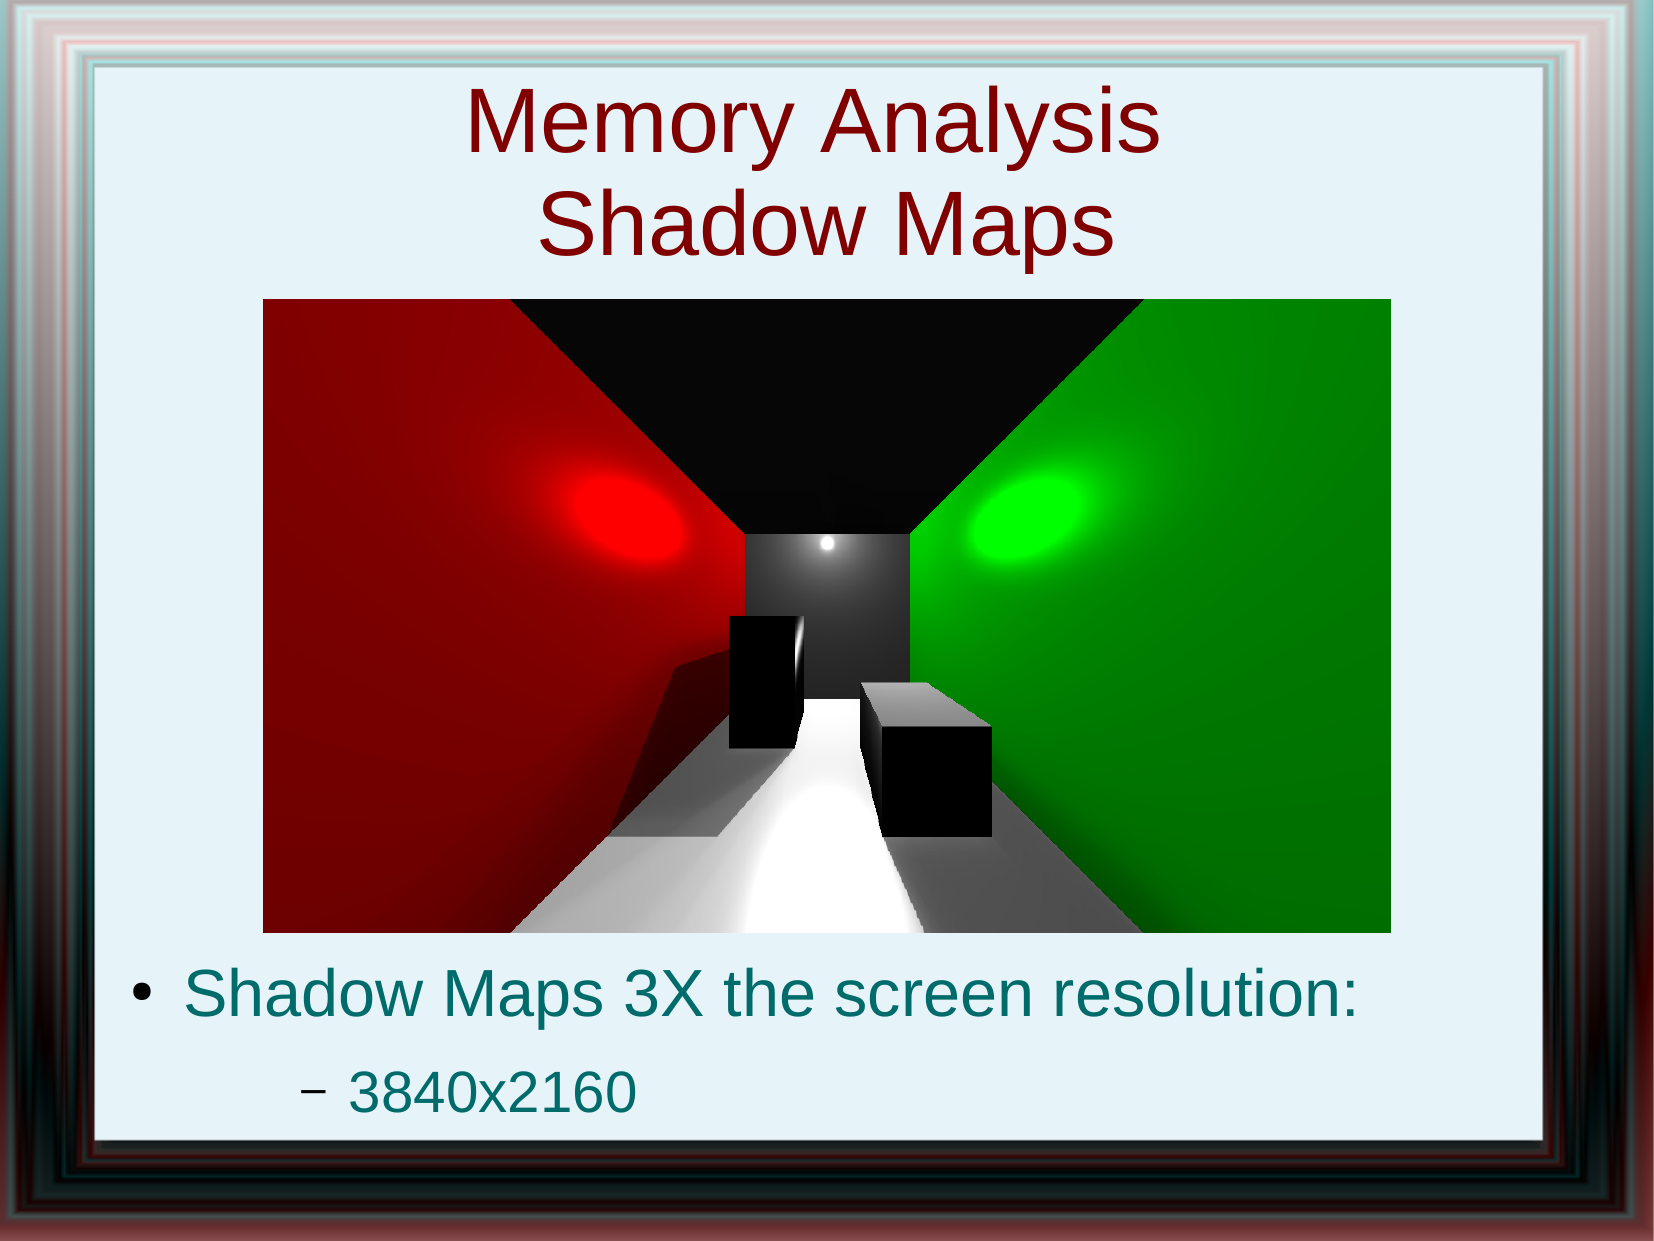

# Memory Analysis Shadow Maps
Shadow Maps 3X the screen resolution:
3840x2160